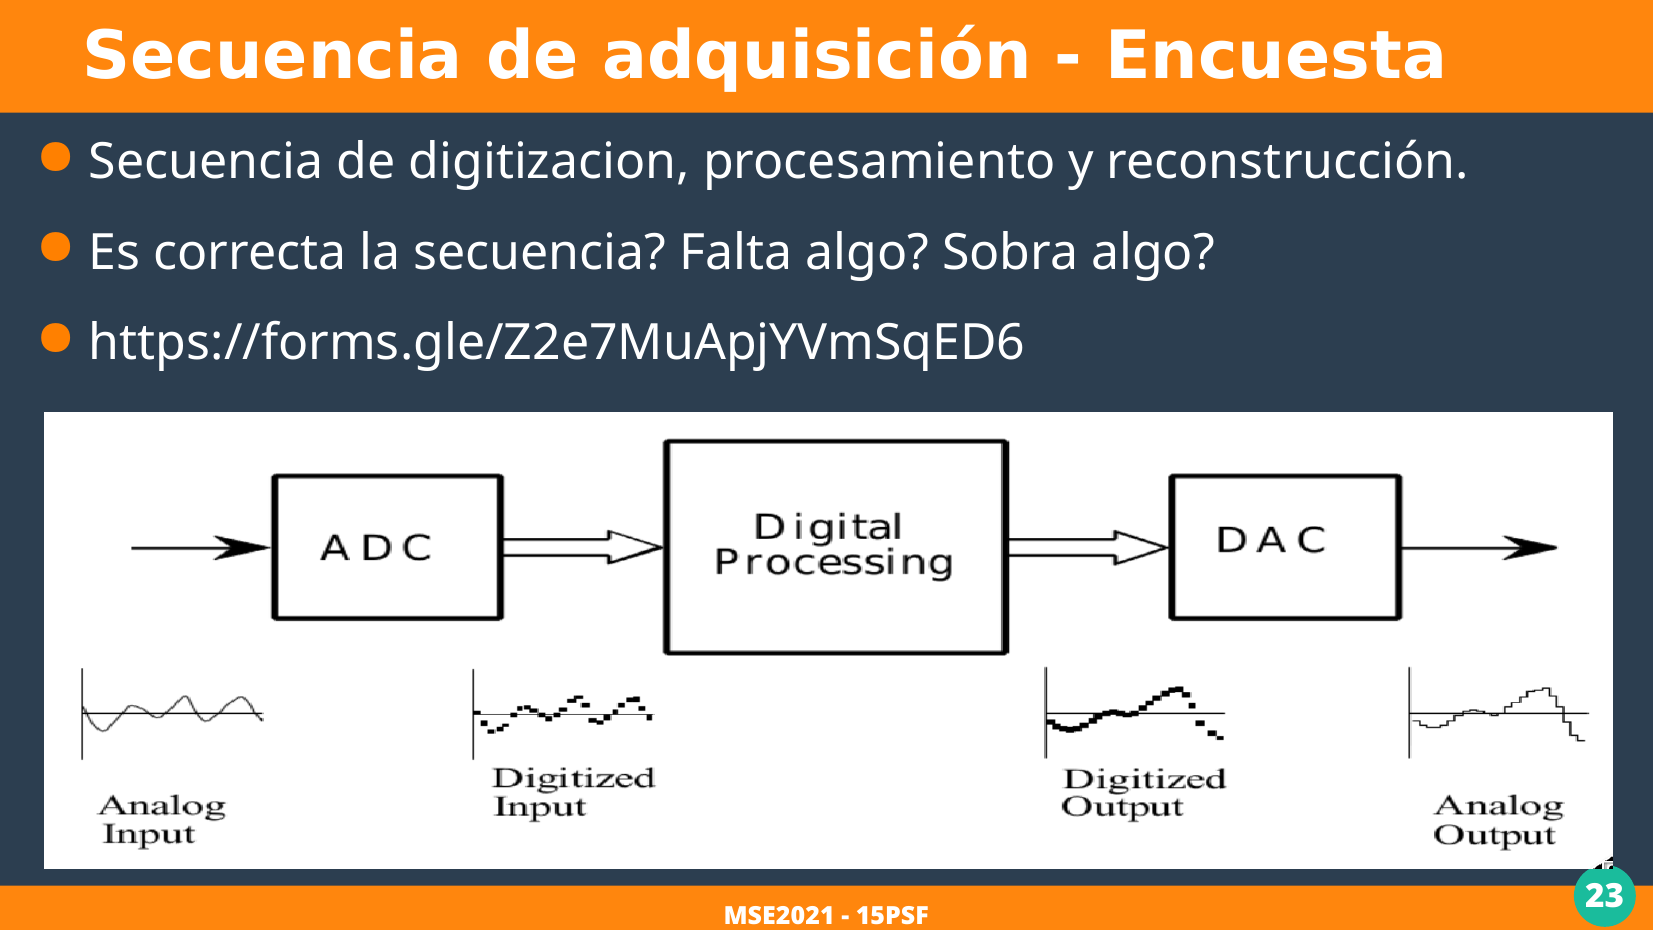

Secuencia de adquisición - Encuesta
# Secuencia de digitizacion, procesamiento y reconstrucción.
Es correcta la secuencia? Falta algo? Sobra algo?
https://forms.gle/Z2e7MuApjYVmSqED6
MSE2021 - 15PSF